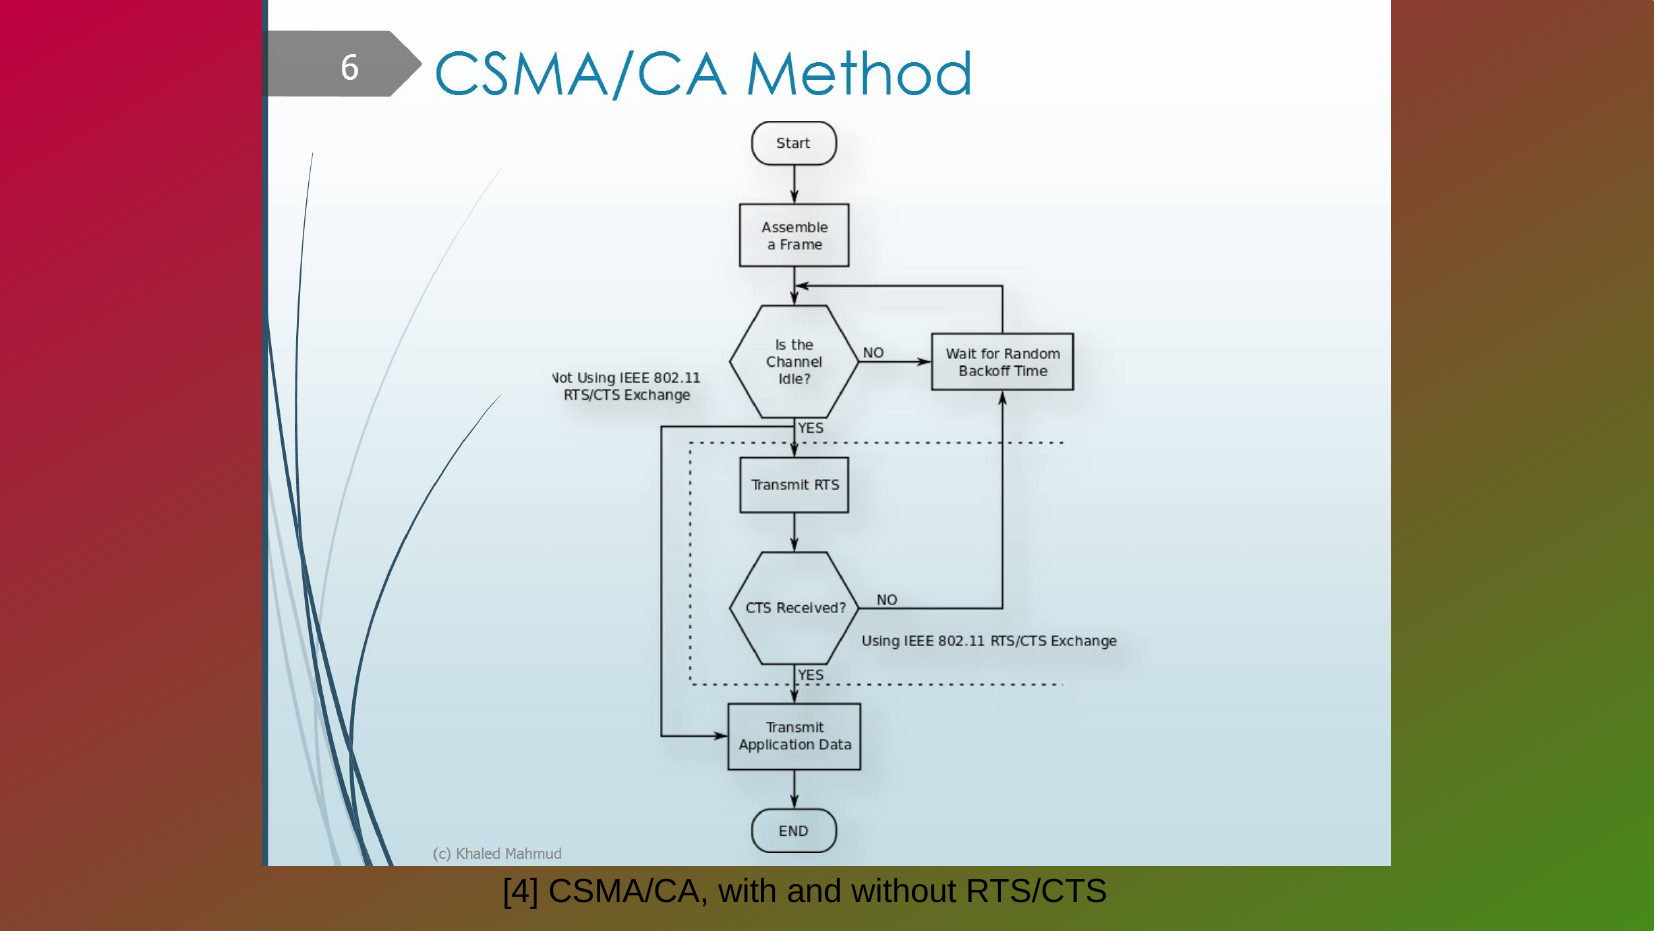

#
[4] CSMA/CA, with and without RTS/CTS